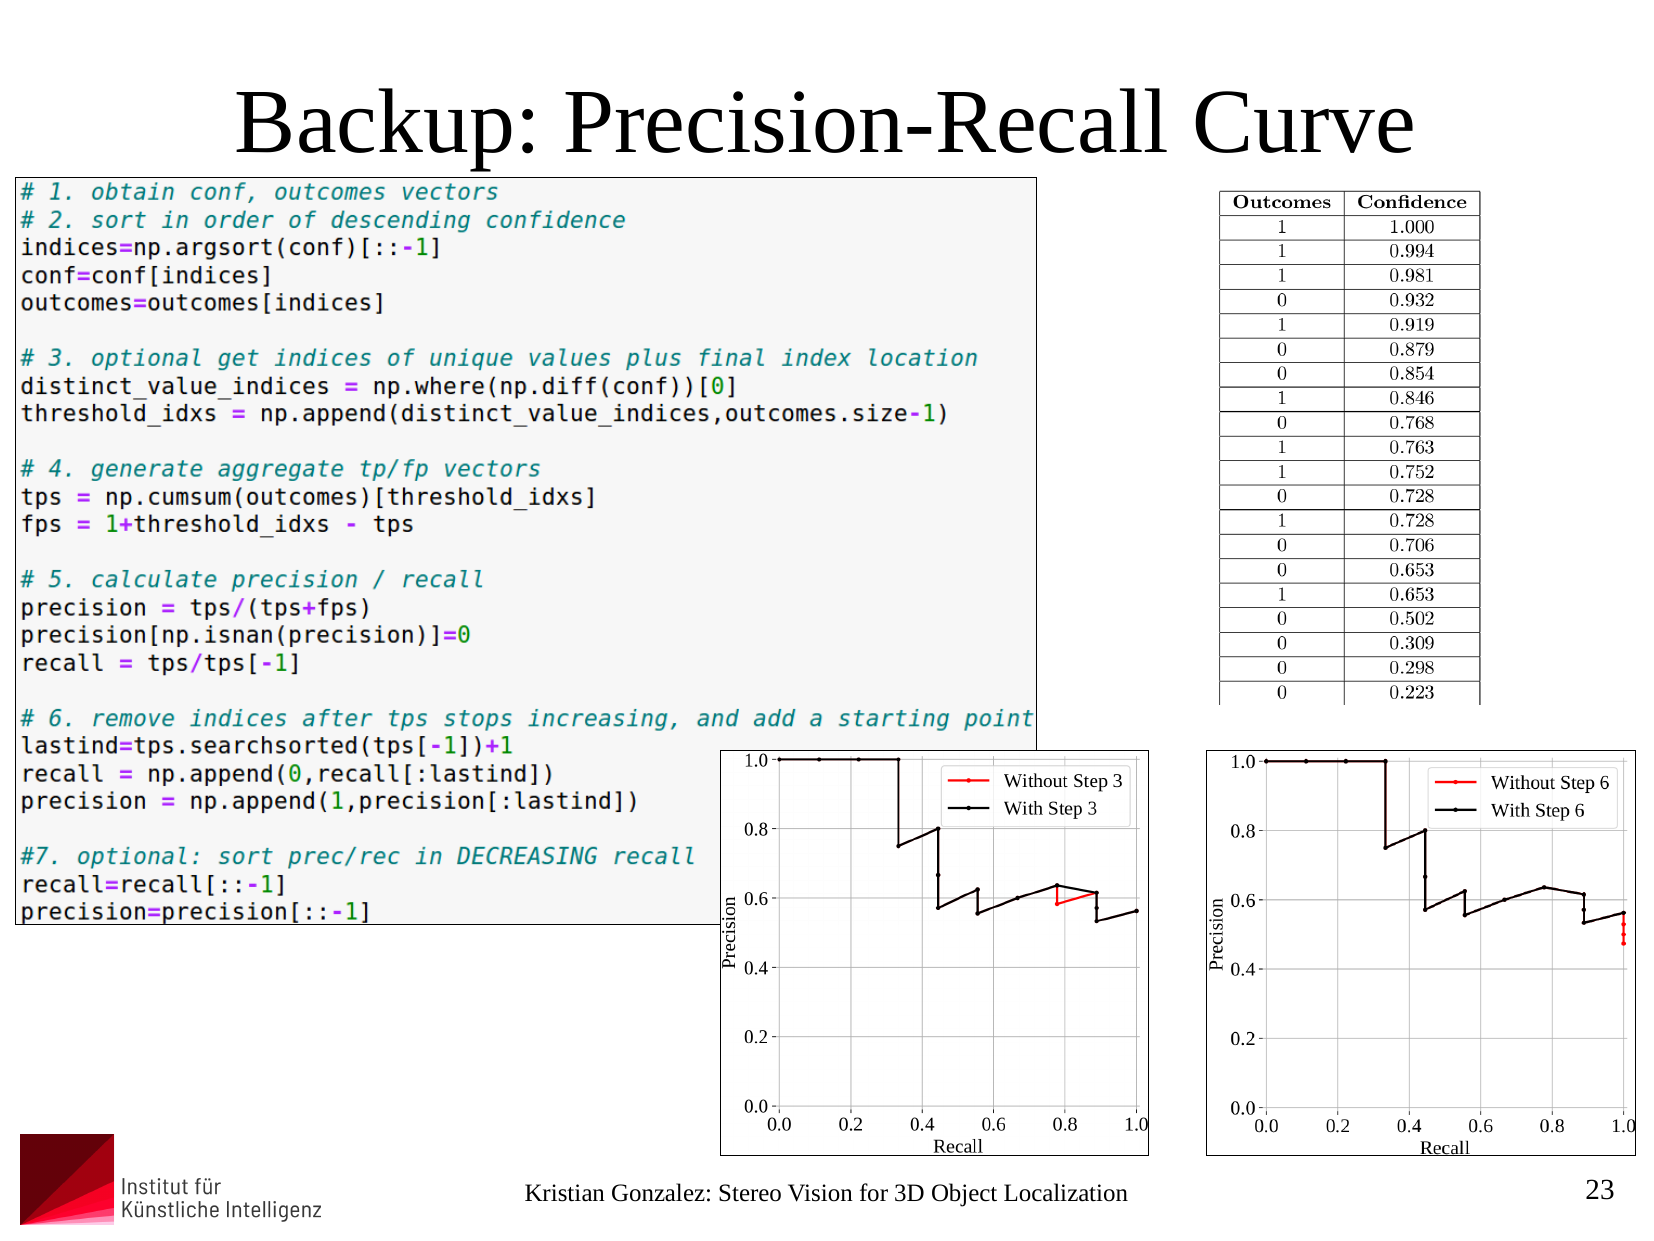

# Backup: Precision-Recall Curve
23
Kristian Gonzalez: Stereo Vision for 3D Object Localization